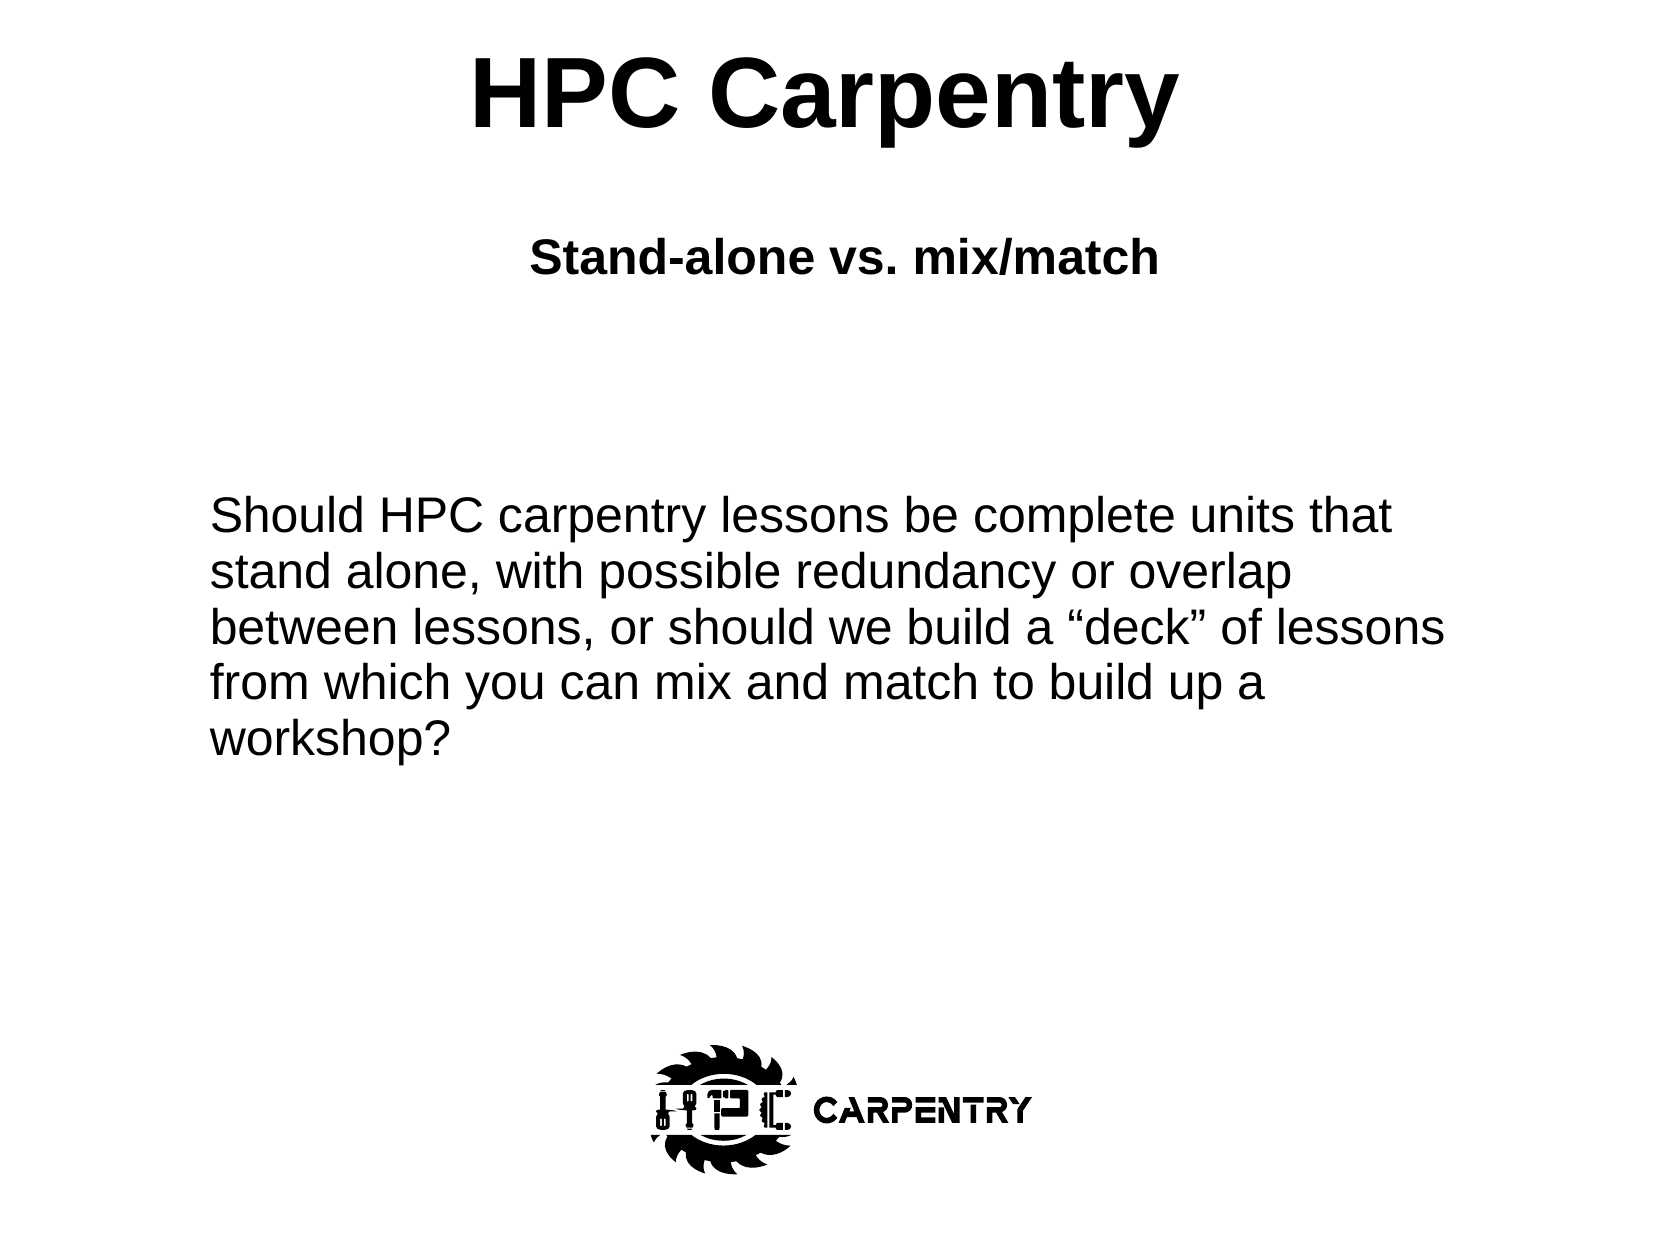

HPC Carpentry
Stand-alone vs. mix/match
Should HPC carpentry lessons be complete units that stand alone, with possible redundancy or overlap between lessons, or should we build a “deck” of lessons from which you can mix and match to build up a workshop?